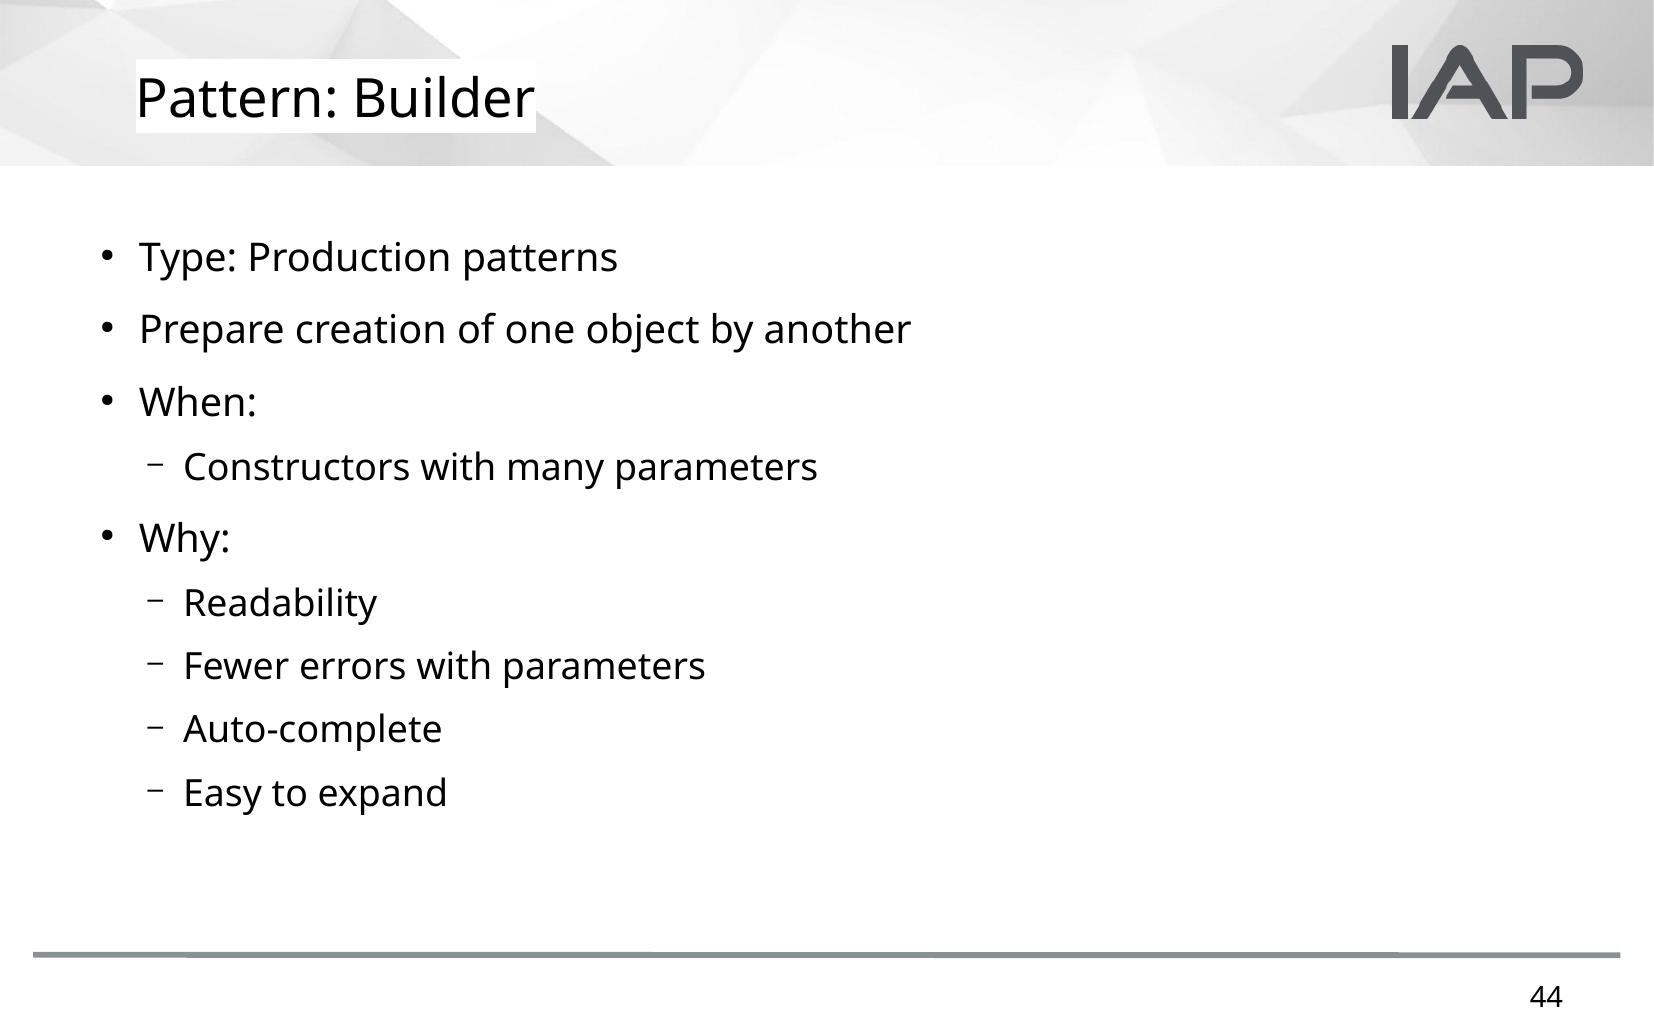

# Pattern: Builder
Type: Production patterns
Prepare creation of one object by another
When:
Constructors with many parameters
Why:
Readability
Fewer errors with parameters
Auto-complete
Easy to expand
44